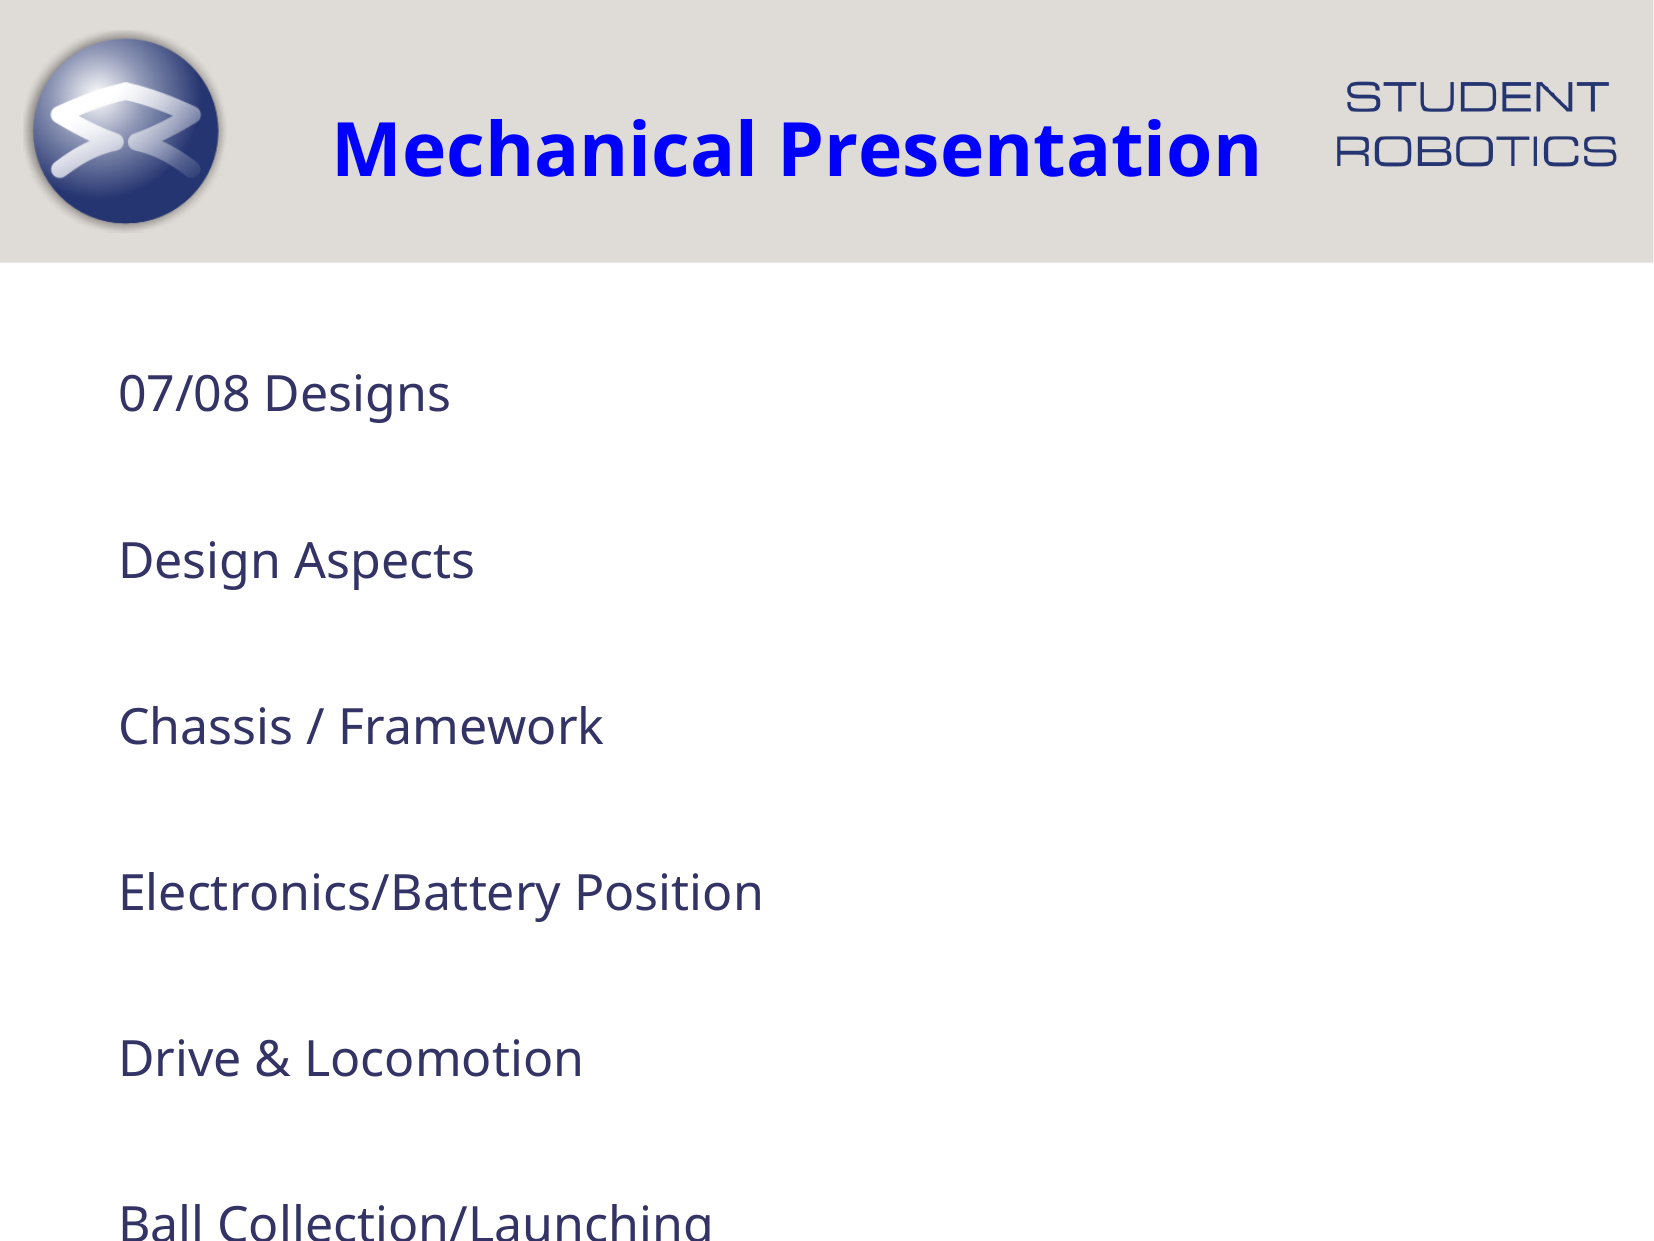

# Mechanical Presentation
07/08 Designs
Design Aspects
Chassis / Framework
Electronics/Battery Position
Drive & Locomotion
Ball Collection/Launching